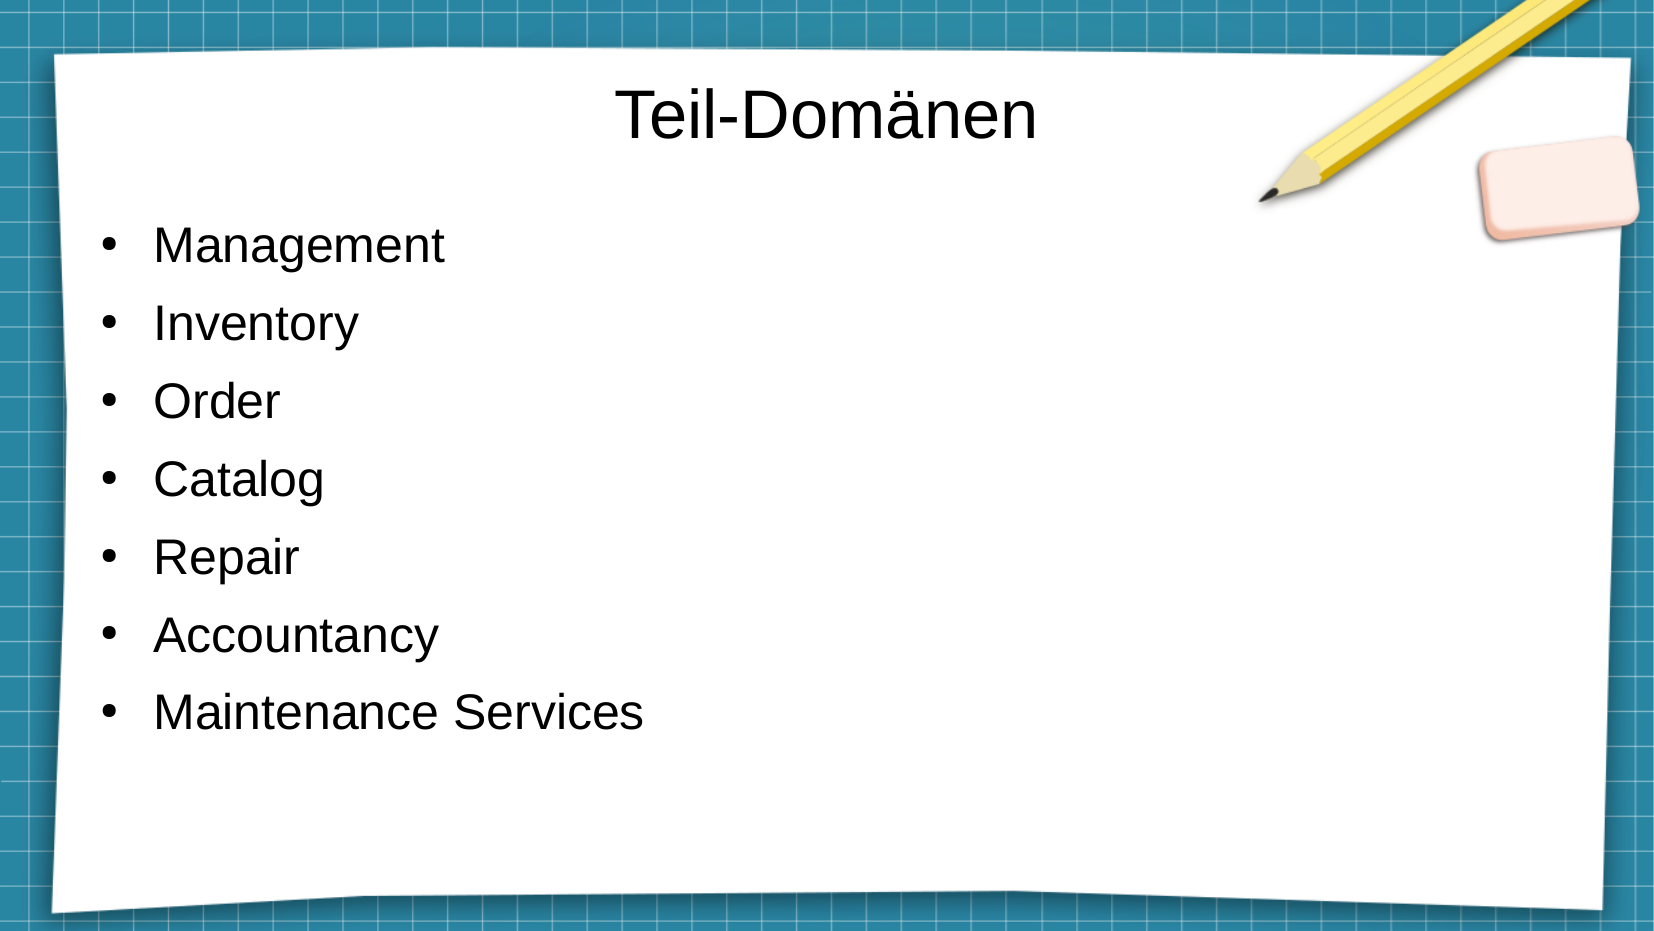

# Teil-Domänen
Management
Inventory
Order
Catalog
Repair
Accountancy
Maintenance Services